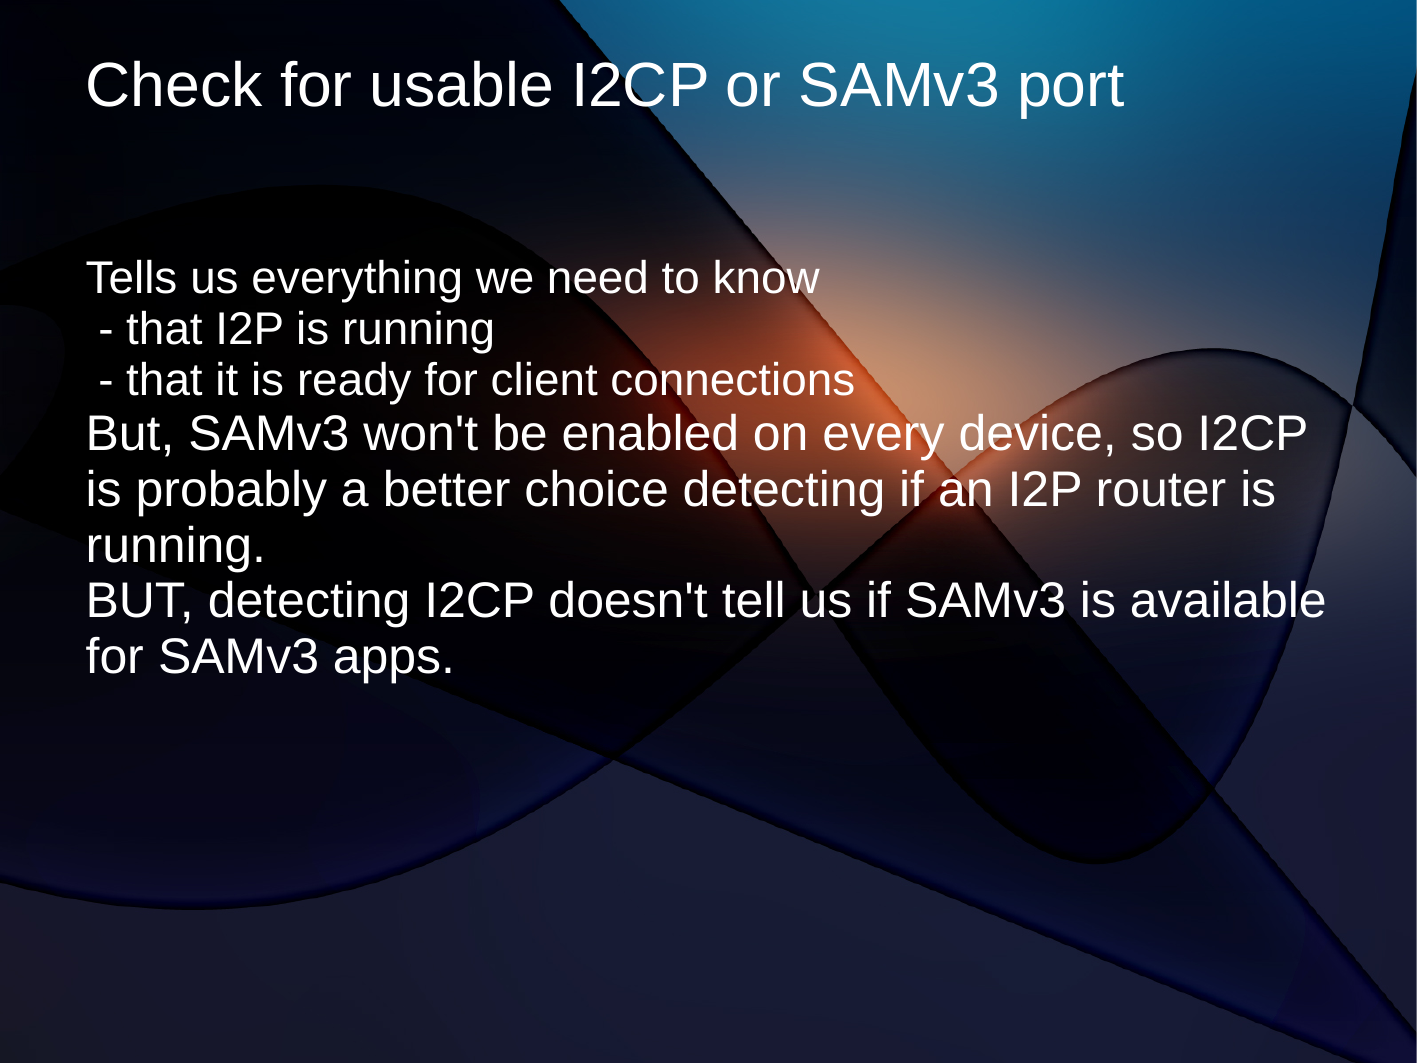

Check for usable I2CP or SAMv3 port
Tells us everything we need to know
 - that I2P is running
 - that it is ready for client connections
But, SAMv3 won't be enabled on every device, so I2CP is probably a better choice detecting if an I2P router is running.
BUT, detecting I2CP doesn't tell us if SAMv3 is available for SAMv3 apps.